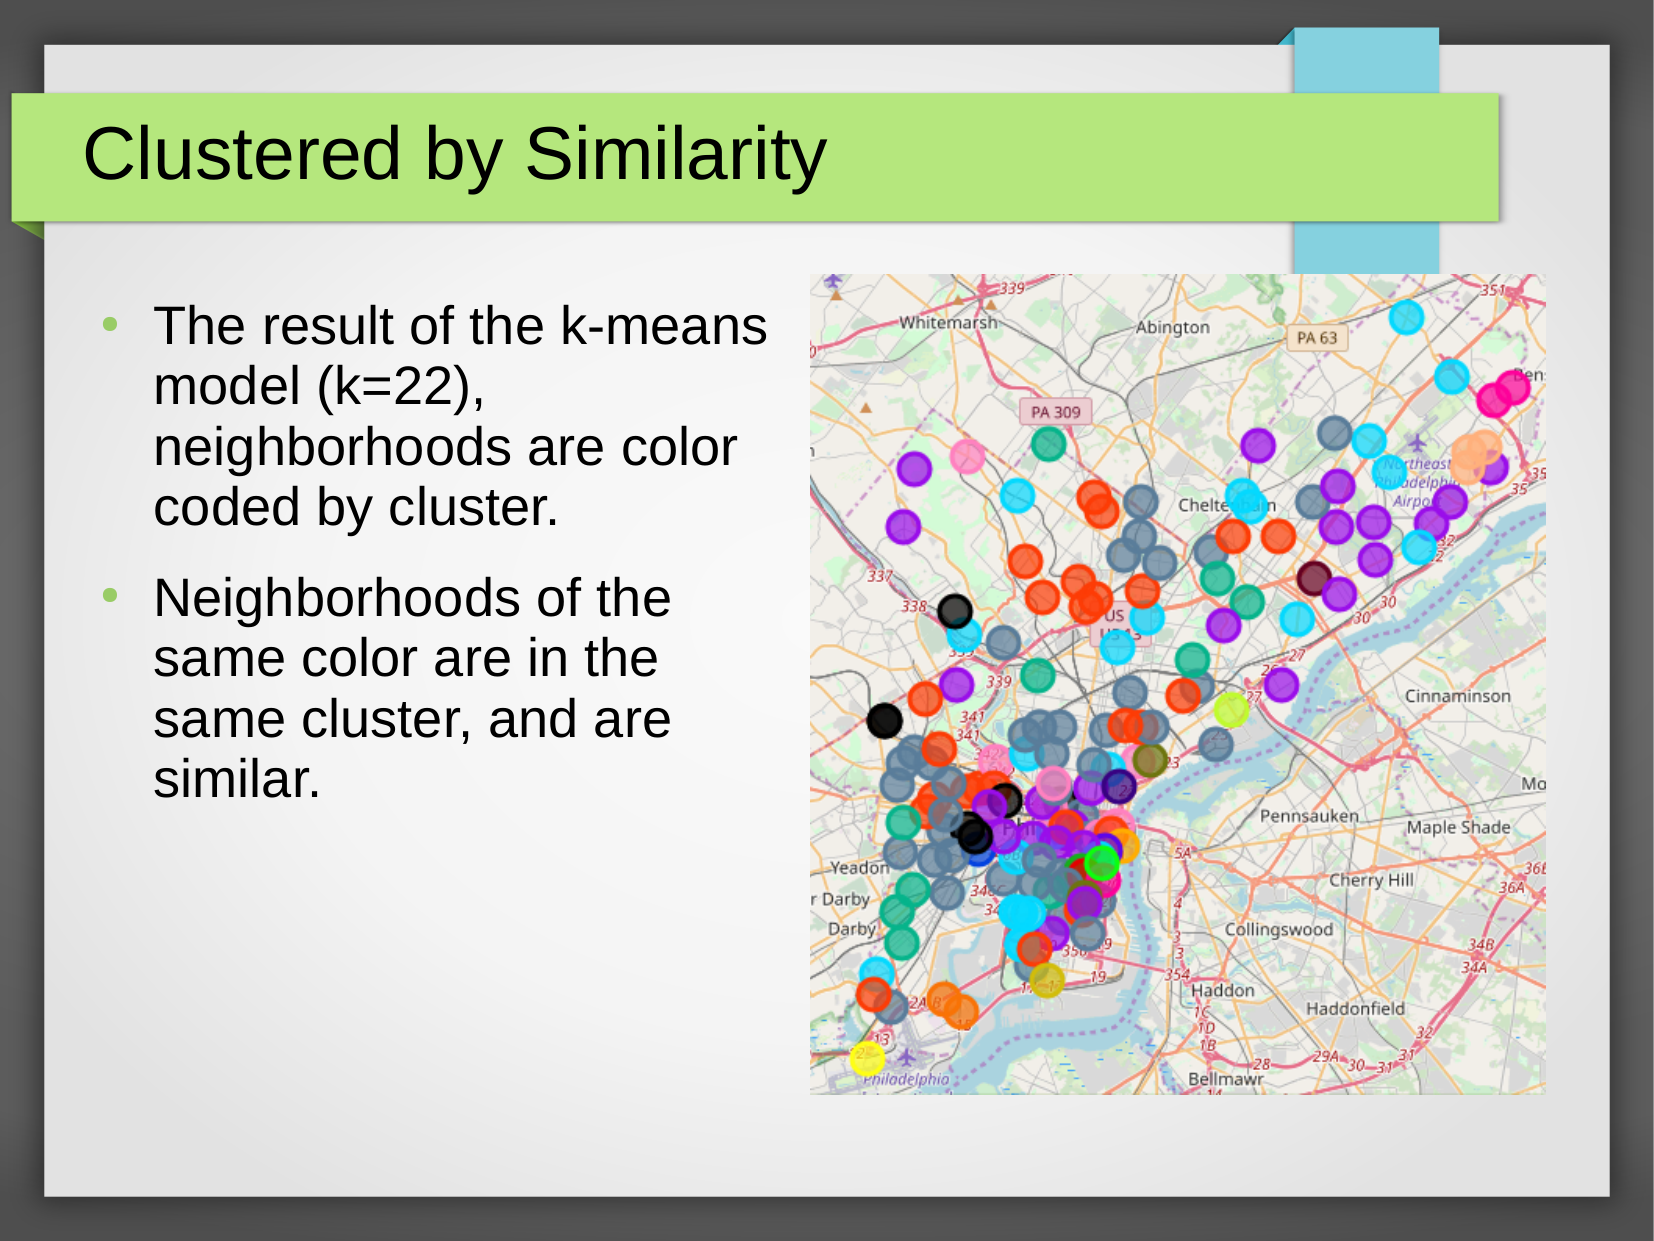

# Clustered by Similarity
The result of the k-means model (k=22), neighborhoods are color coded by cluster.
Neighborhoods of the same color are in the same cluster, and are similar.